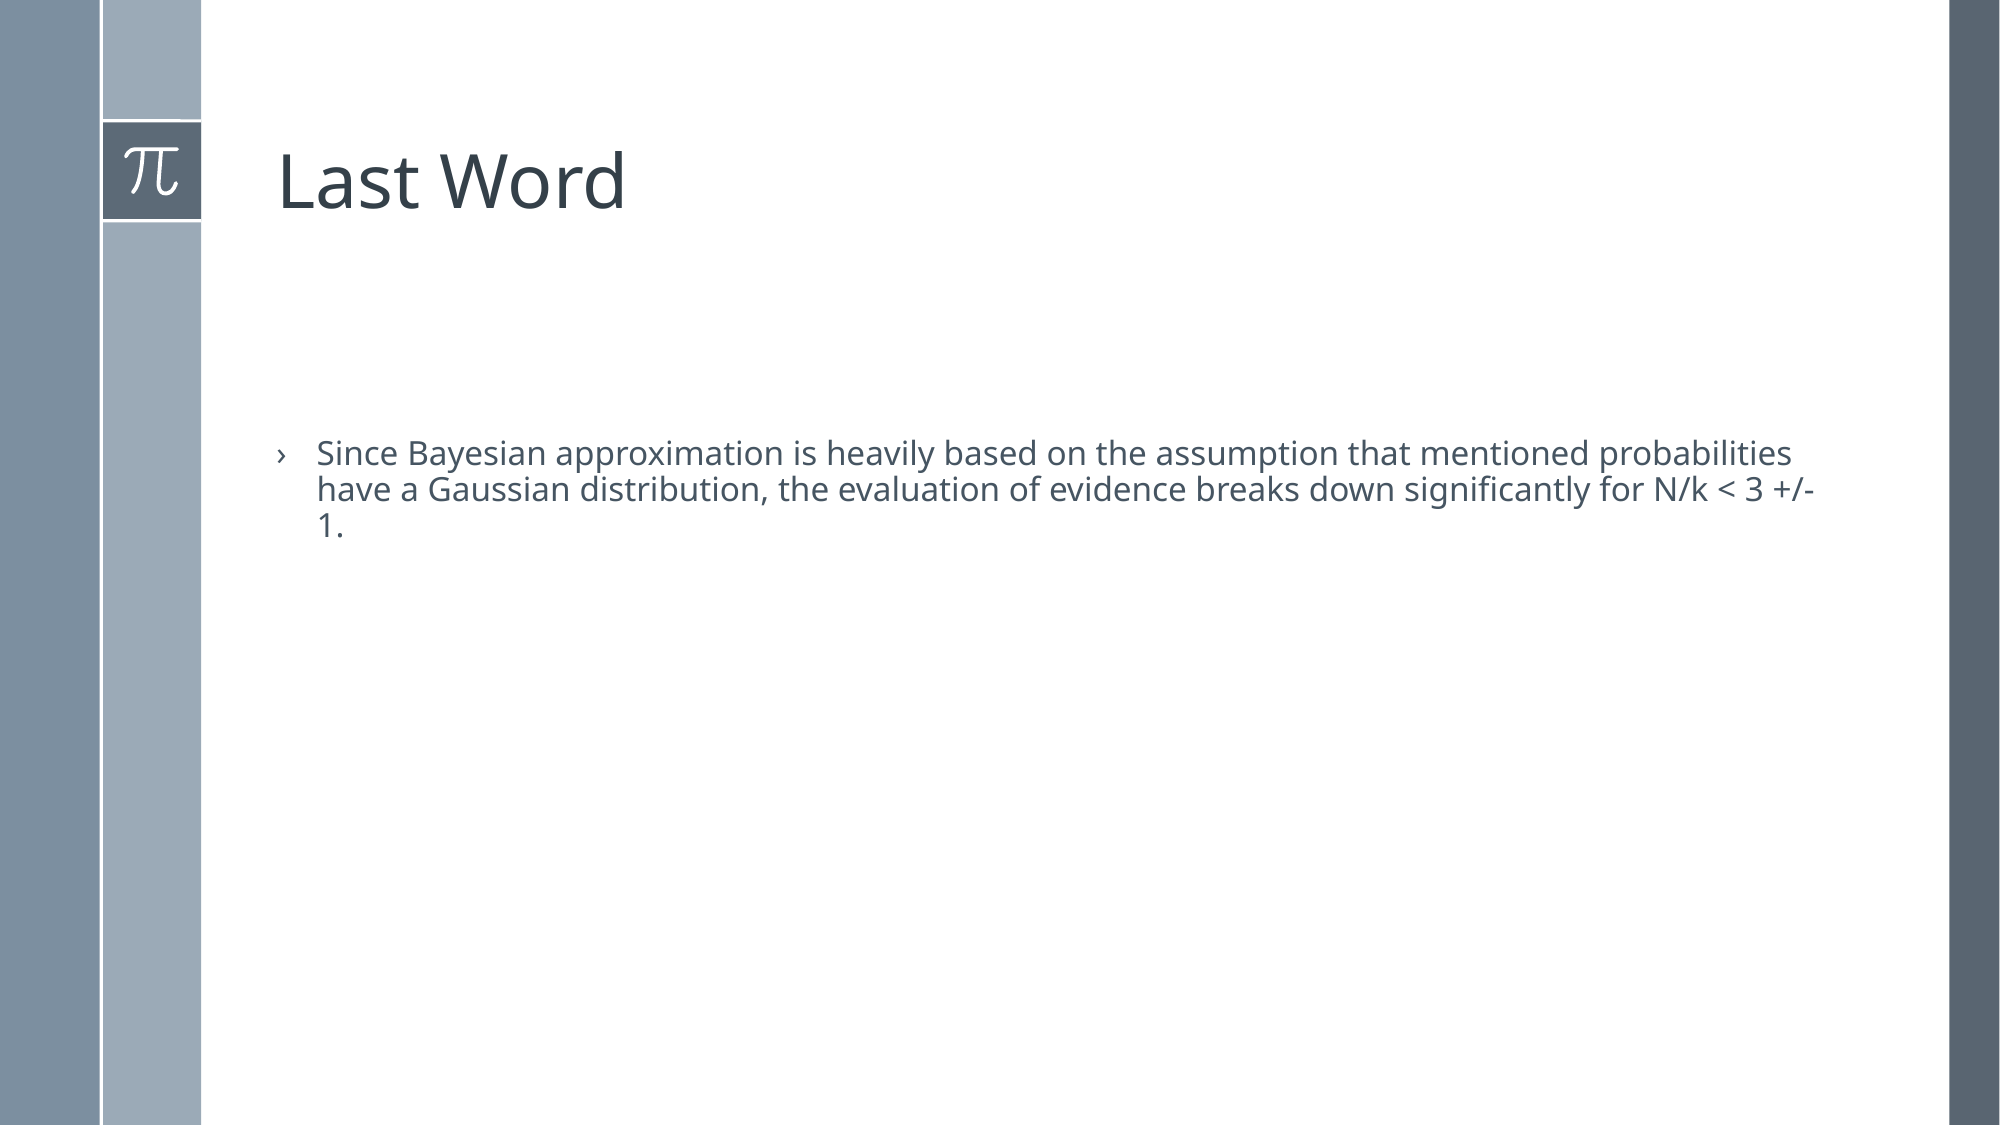

Last Word
Since Bayesian approximation is heavily based on the assumption that mentioned probabilities have a Gaussian distribution, the evaluation of evidence breaks down significantly for N/k < 3 +/- 1.